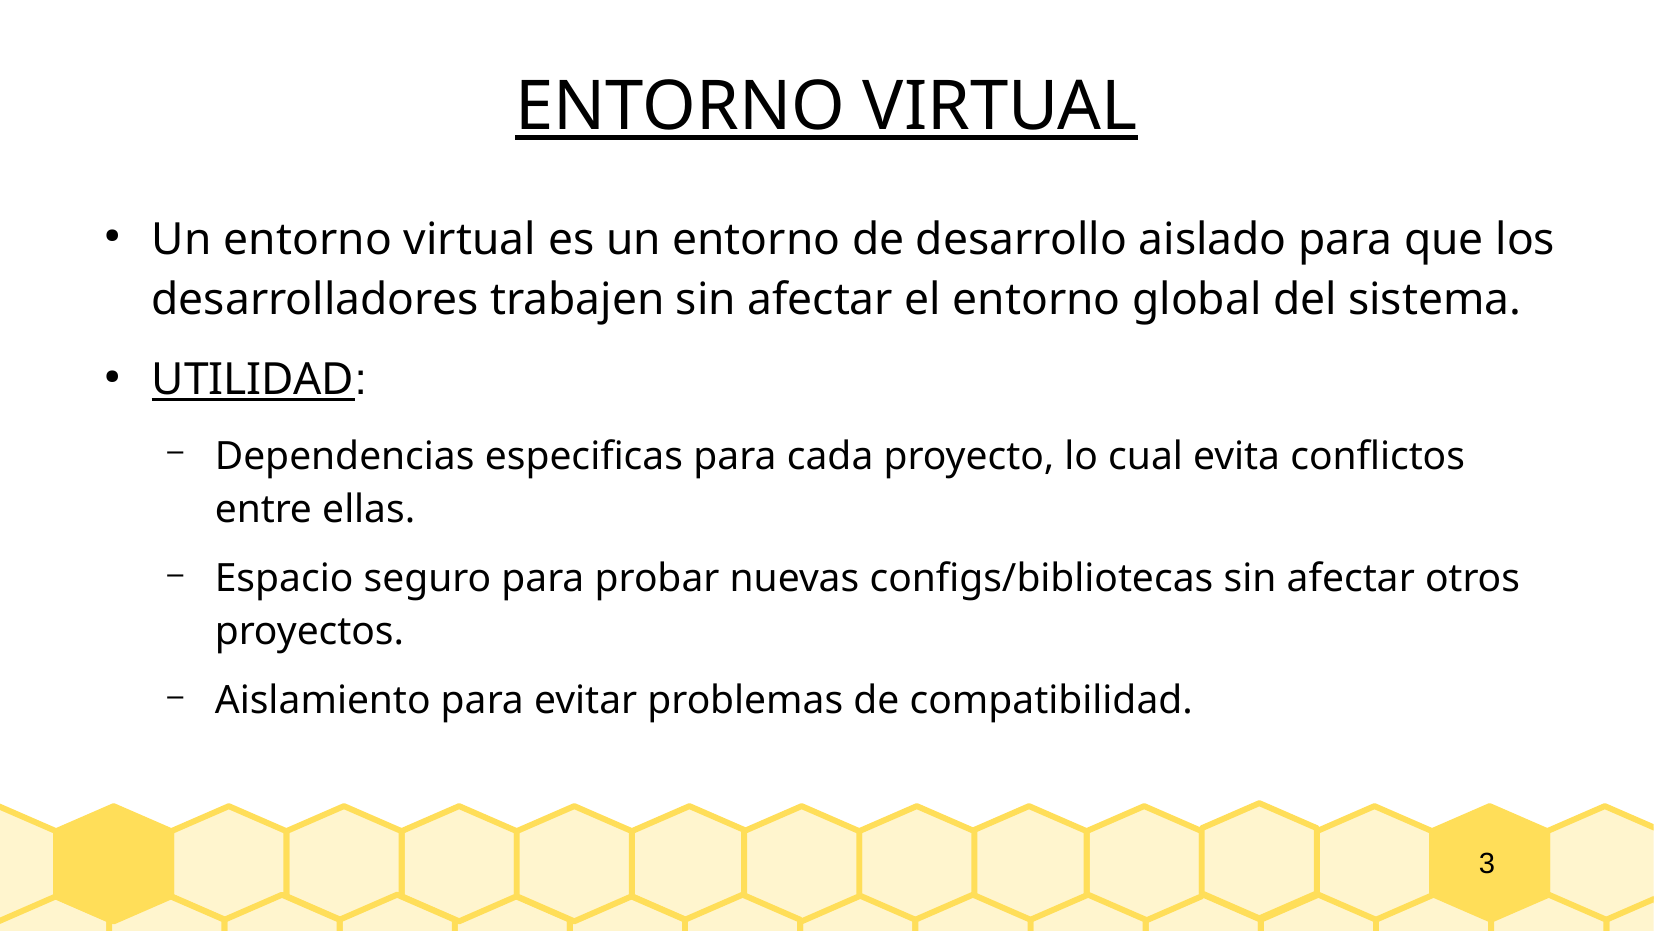

# ENTORNO VIRTUAL
Un entorno virtual es un entorno de desarrollo aislado para que los desarrolladores trabajen sin afectar el entorno global del sistema.
UTILIDAD:
Dependencias especificas para cada proyecto, lo cual evita conflictos entre ellas.
Espacio seguro para probar nuevas configs/bibliotecas sin afectar otros proyectos.
Aislamiento para evitar problemas de compatibilidad.